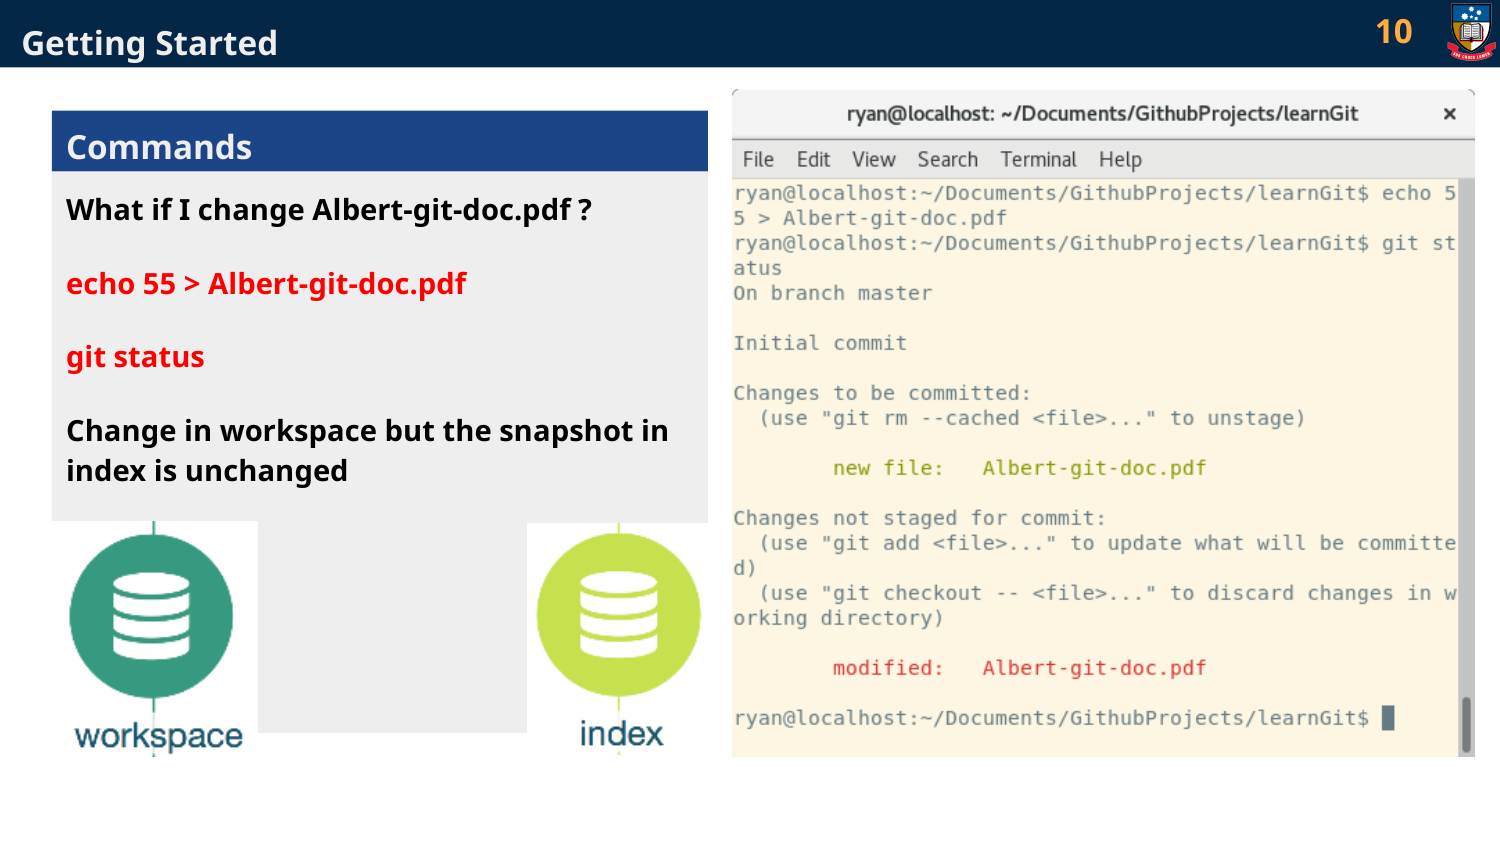

Getting Started
# Commands
What if I change Albert-git-doc.pdf ?
echo 55 > Albert-git-doc.pdf
git status
Change in workspace but the snapshot in index is unchanged